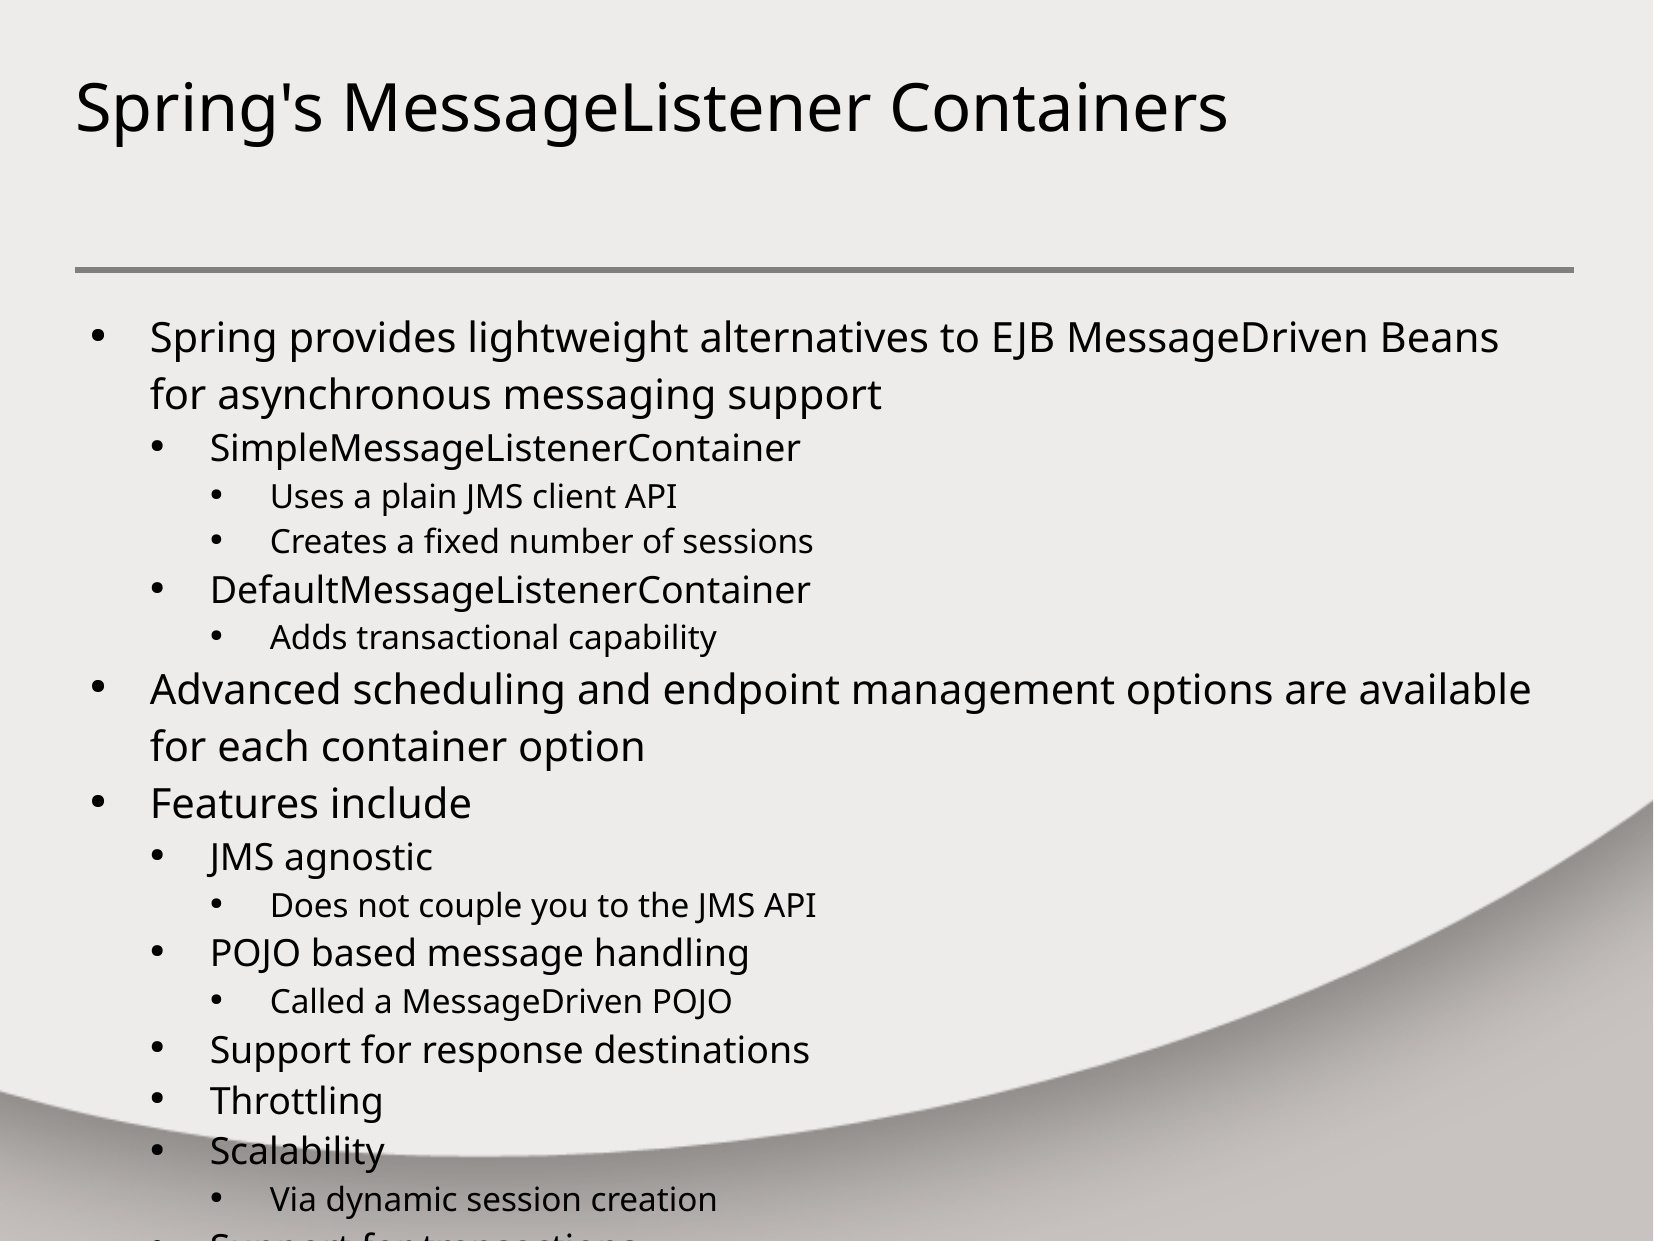

# Spring's MessageListener Containers
Spring provides lightweight alternatives to EJB MessageDriven Beans for asynchronous messaging support
SimpleMessageListenerContainer
Uses a plain JMS client API
Creates a fixed number of sessions
DefaultMessageListenerContainer
Adds transactional capability
Advanced scheduling and endpoint management options are available for each container option
Features include
JMS agnostic
Does not couple you to the JMS API
POJO based message handling
Called a MessageDriven POJO
Support for response destinations
Throttling
Scalability
Via dynamic session creation
Support for transactions